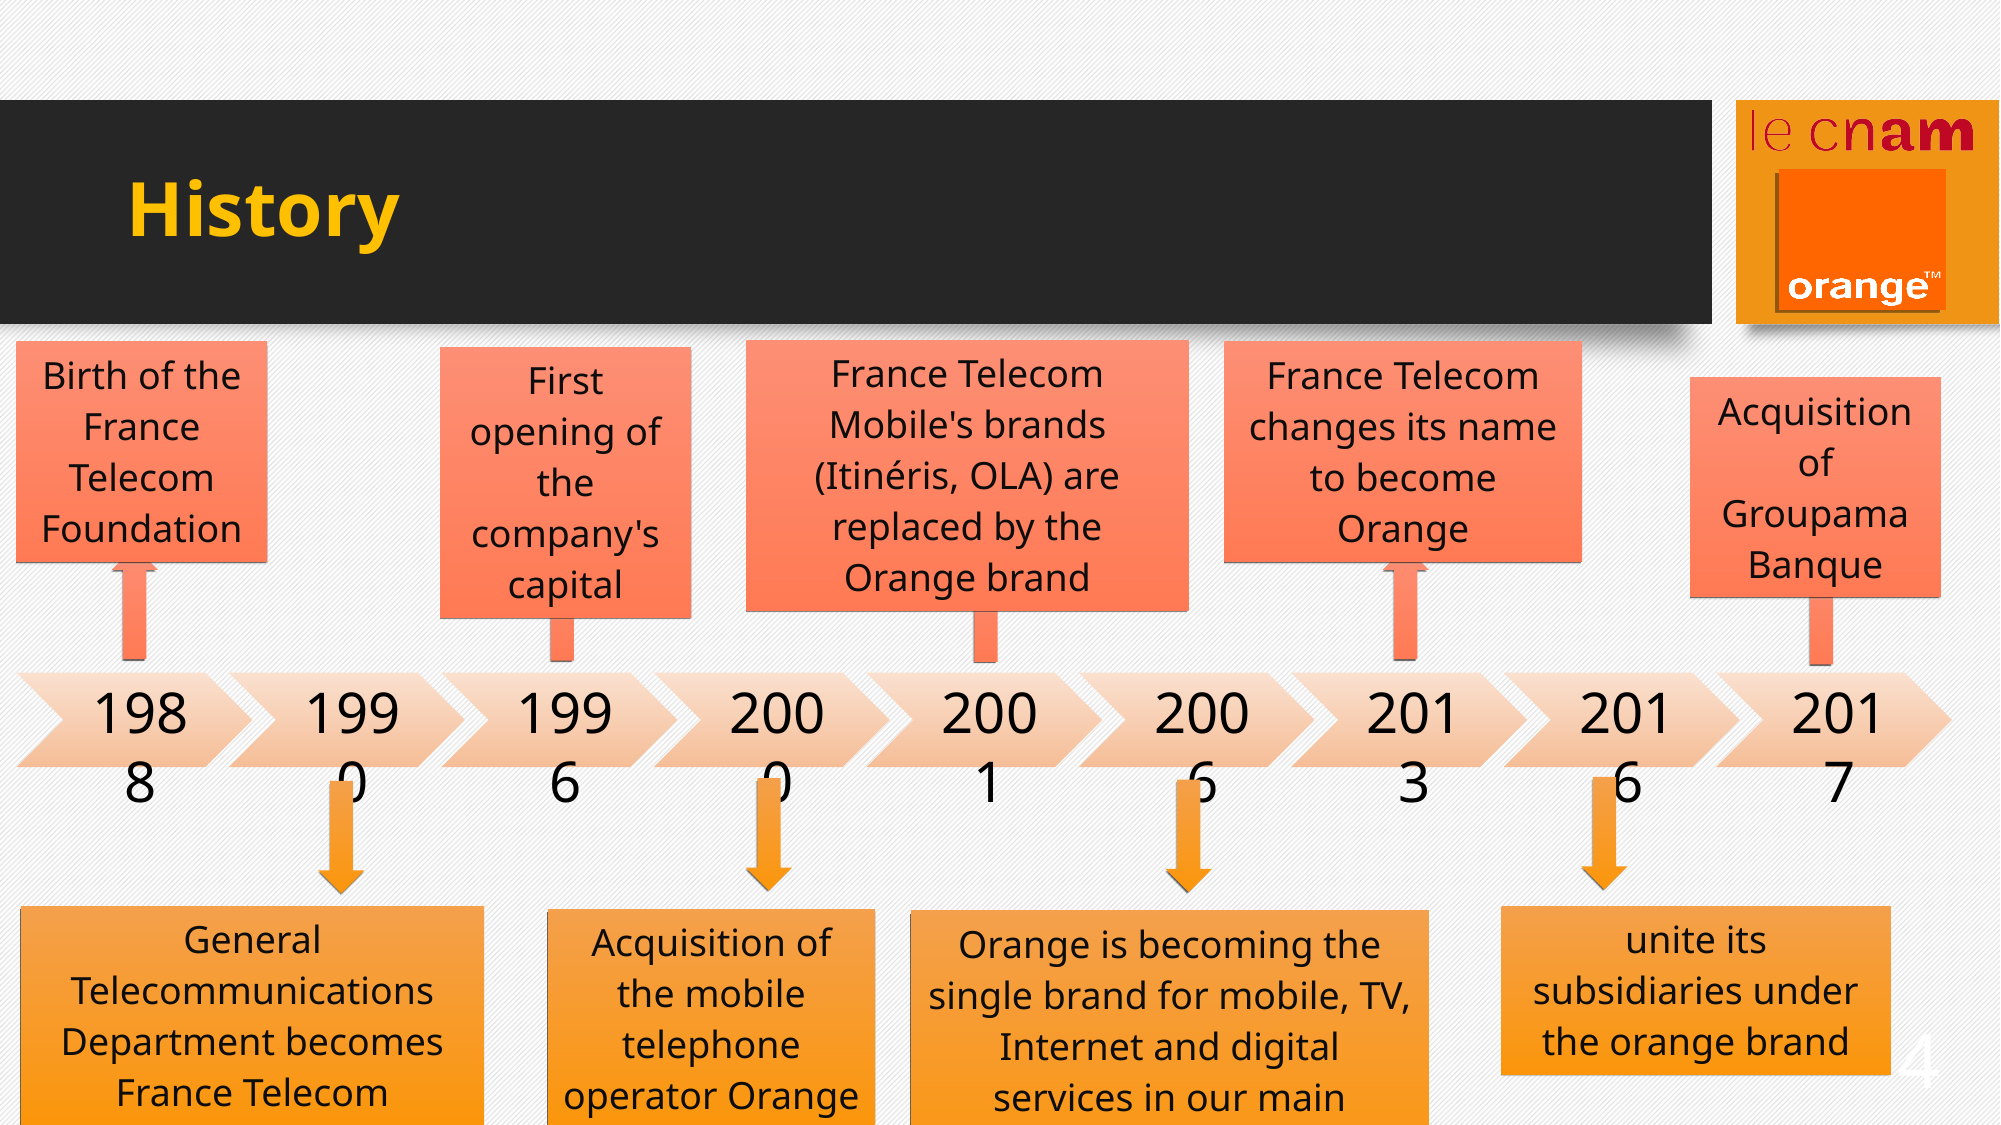

# History
France Telecom Mobile's brands (Itinéris, OLA) are replaced by the Orange brand
Birth of the France Telecom Foundation
France Telecom changes its name to become Orange
First opening of the company's capital
Acquisition of Groupama Banque
1988
1990
1996
2000
2001
2006
2013
2016
2017
General Telecommunications Department becomes France Telecom
unite its subsidiaries under the orange brand
Acquisition of the mobile telephone operator Orange
Orange is becoming the single brand for mobile, TV, Internet and digital services in our main markets